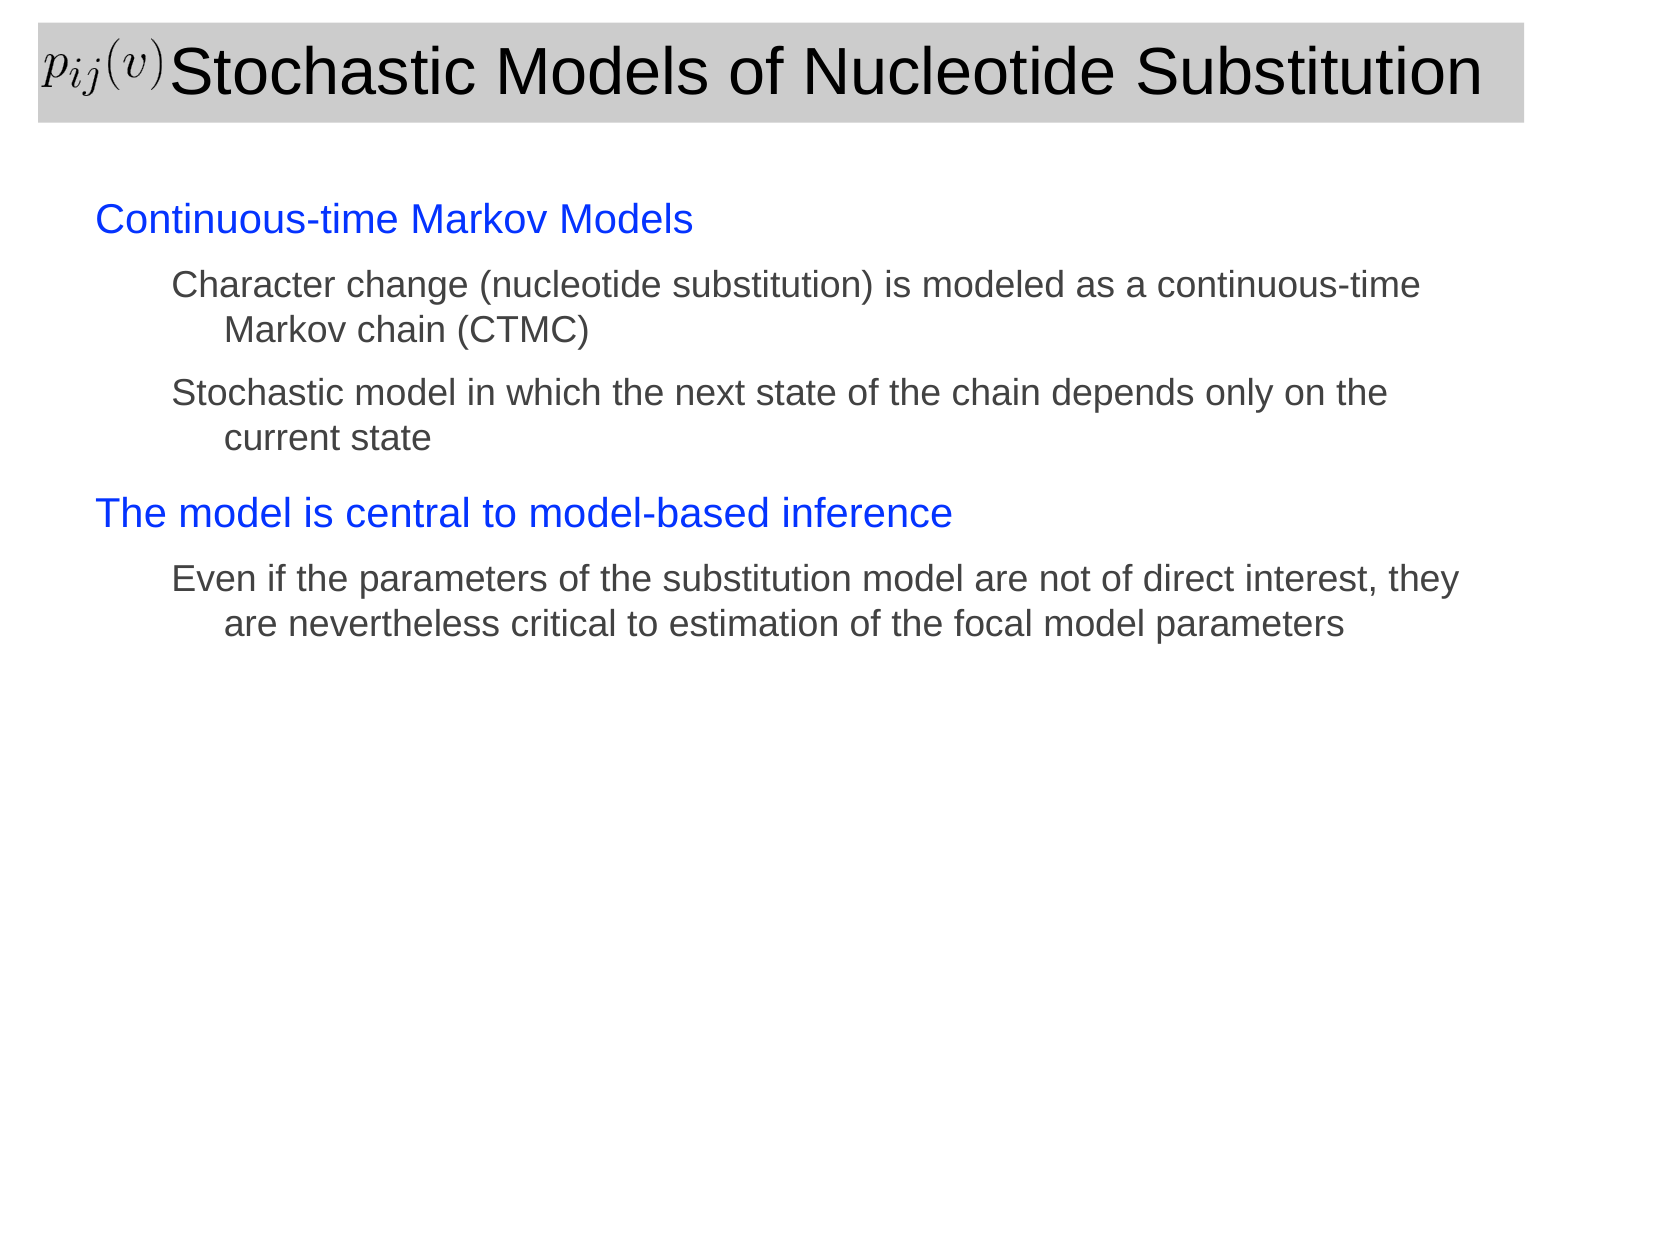

Stochastic Models of Nucleotide Substitution
Continuous-time Markov Models
Character change (nucleotide substitution) is modeled as a continuous-time
 Markov chain (CTMC)
Stochastic model in which the next state of the chain depends only on the
 current state
The model is central to model-based inference
Even if the parameters of the substitution model are not of direct interest, they
 are nevertheless critical to estimation of the focal model parameters